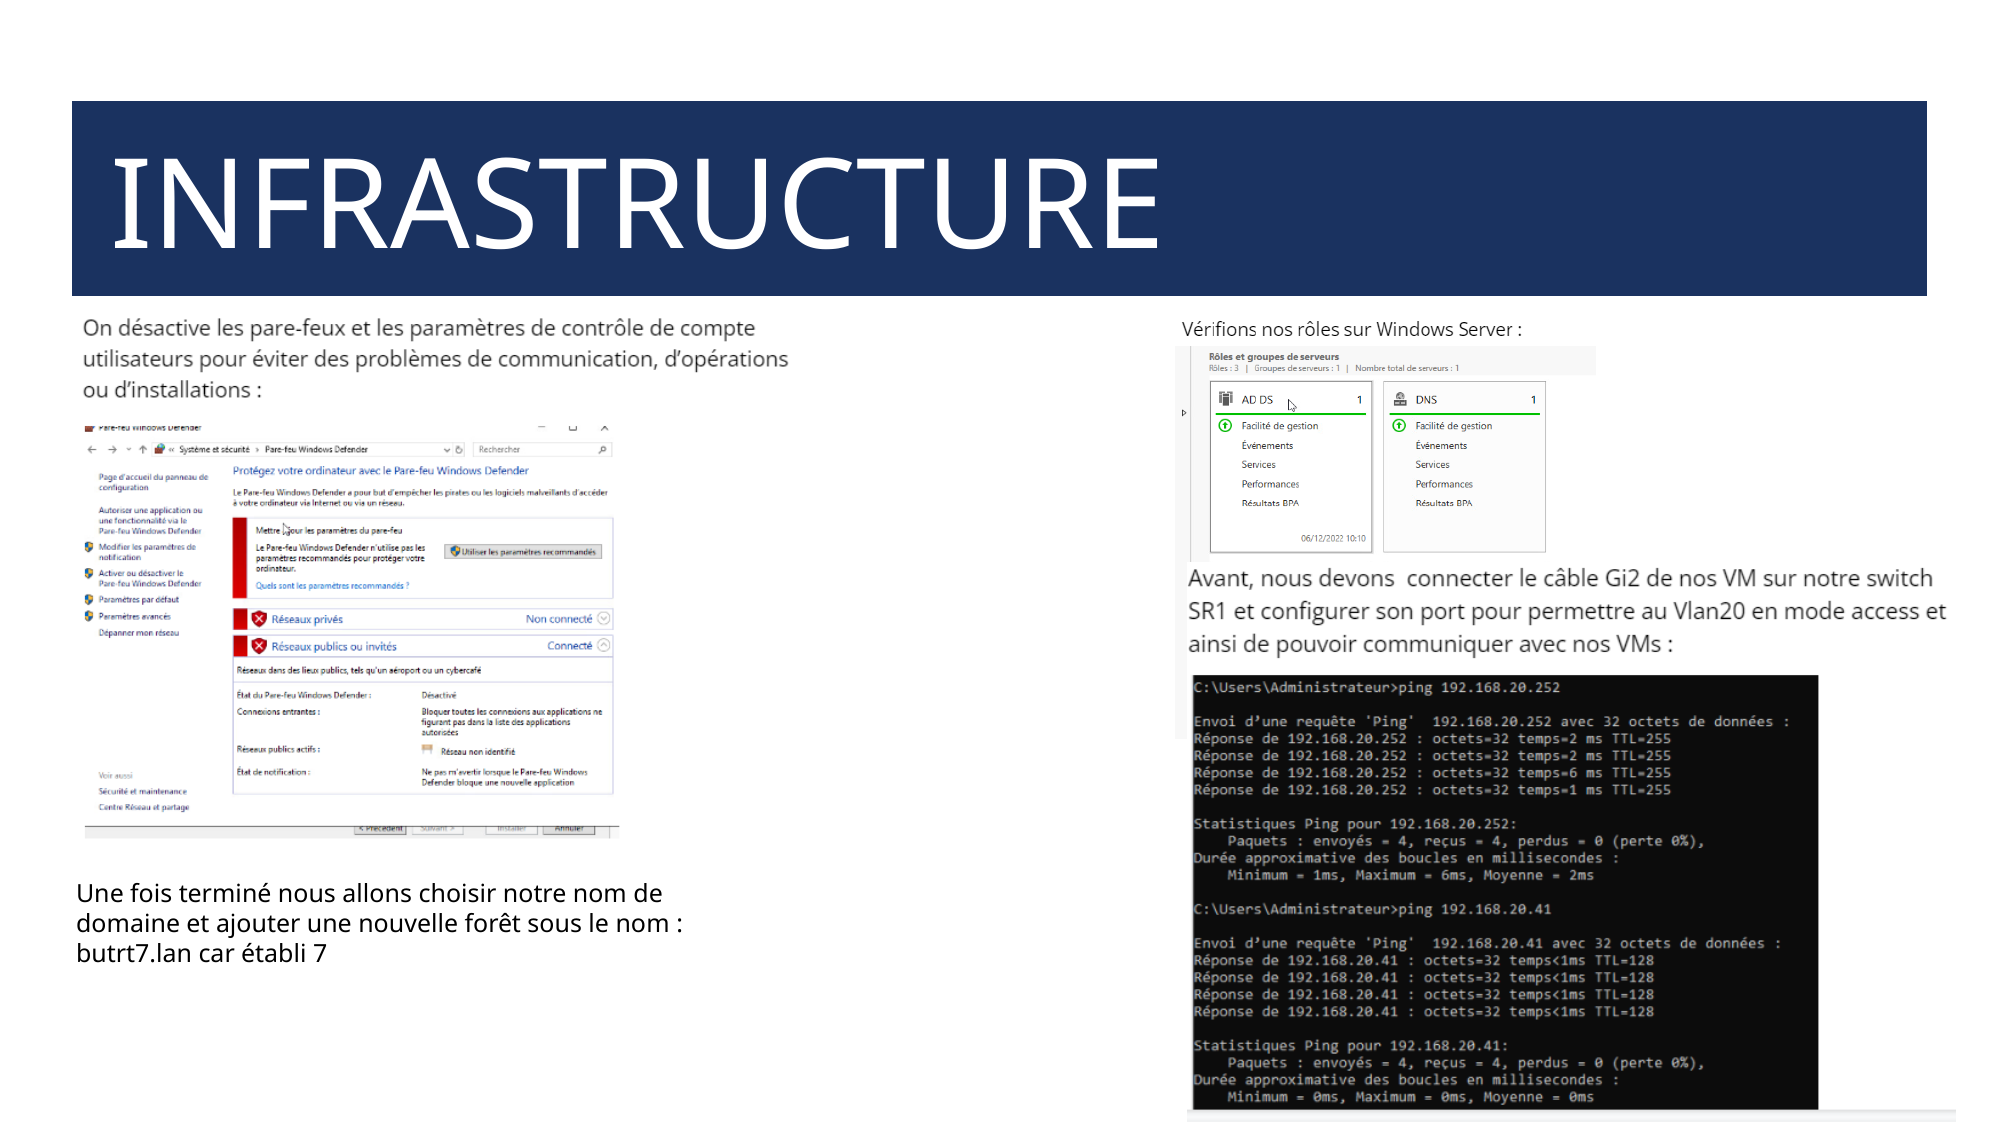

# INFRAstructure
Une fois terminé nous allons choisir notre nom de domaine et ajouter une nouvelle forêt sous le nom : butrt7.lan car établi 7